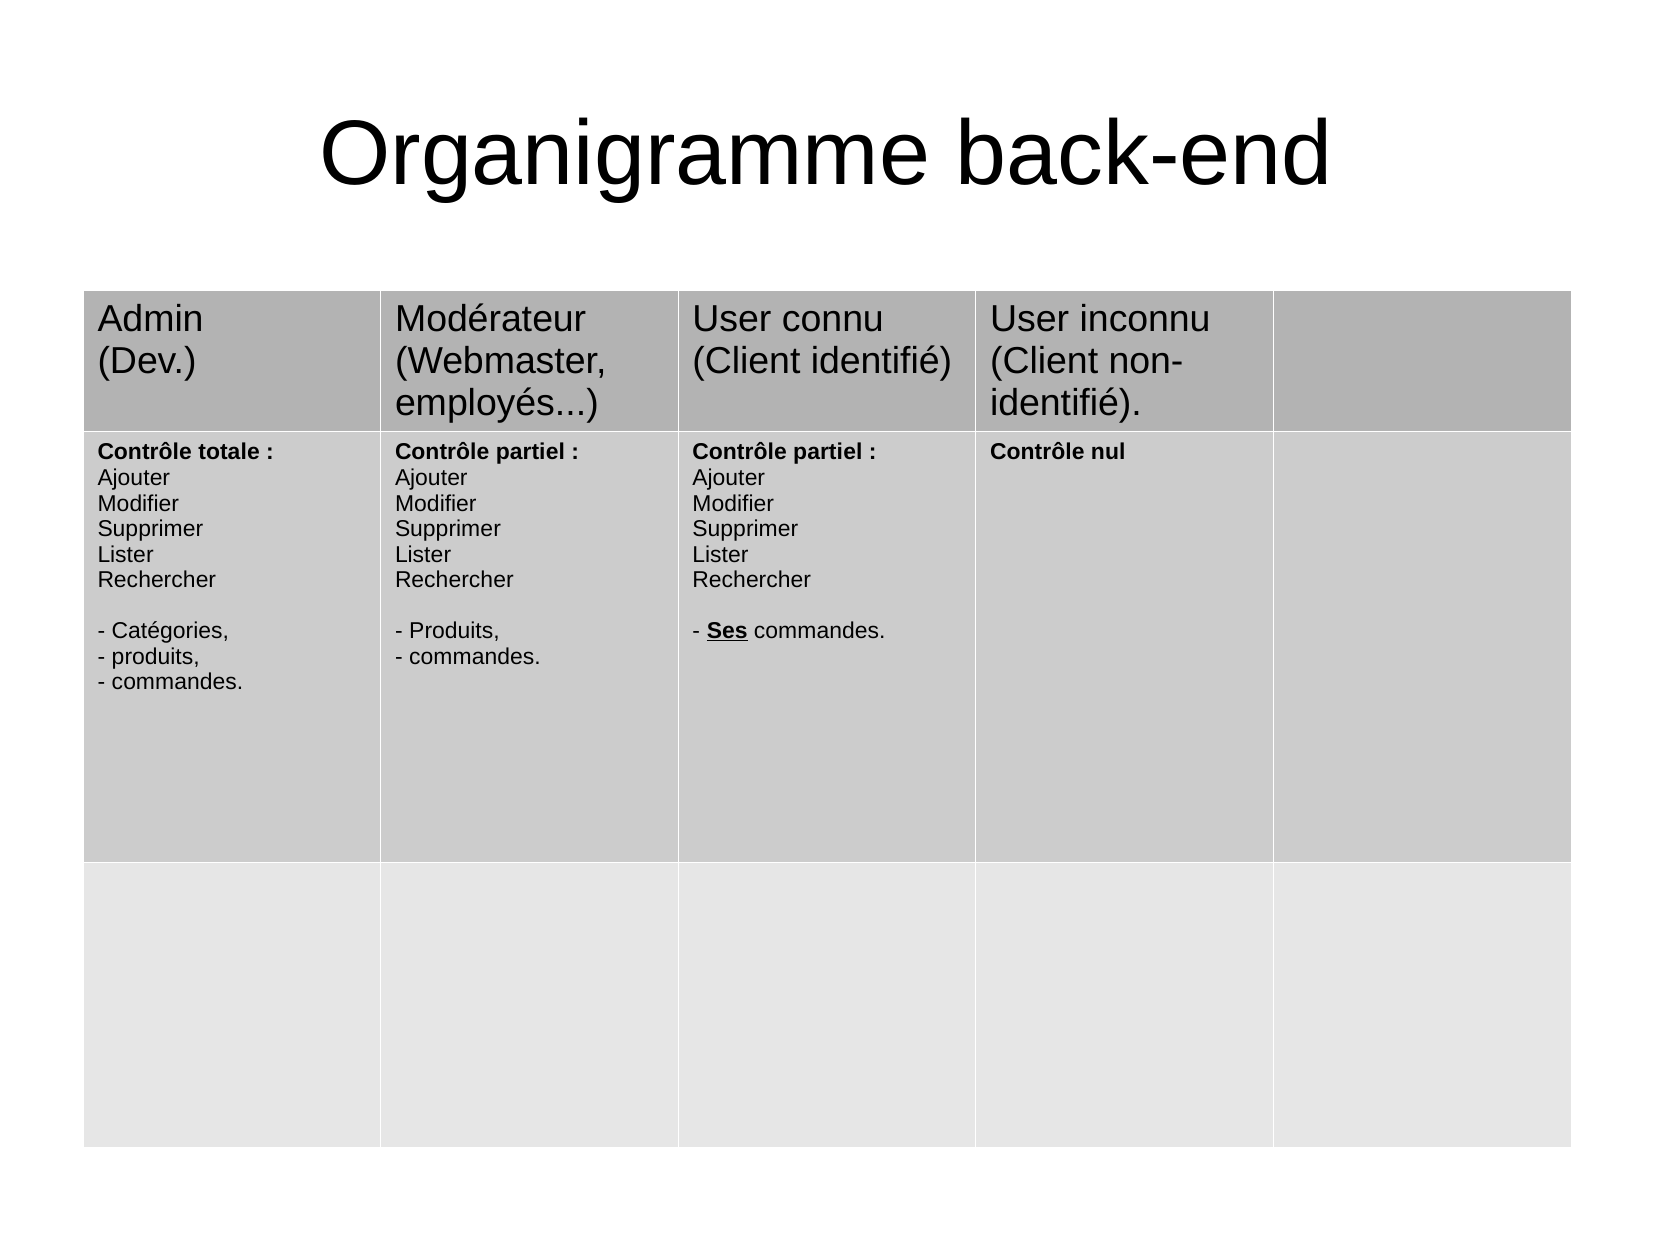

# Organigramme back-end
| Admin (Dev.) | Modérateur (Webmaster, employés...) | User connu (Client identifié) | User inconnu (Client non-identifié). | |
| --- | --- | --- | --- | --- |
| Contrôle totale : Ajouter Modifier Supprimer Lister Rechercher - Catégories, - produits, - commandes. | Contrôle partiel : Ajouter Modifier Supprimer Lister Rechercher - Produits, - commandes. | Contrôle partiel : Ajouter Modifier Supprimer Lister Rechercher - Ses commandes. | Contrôle nul | |
| | | | | |